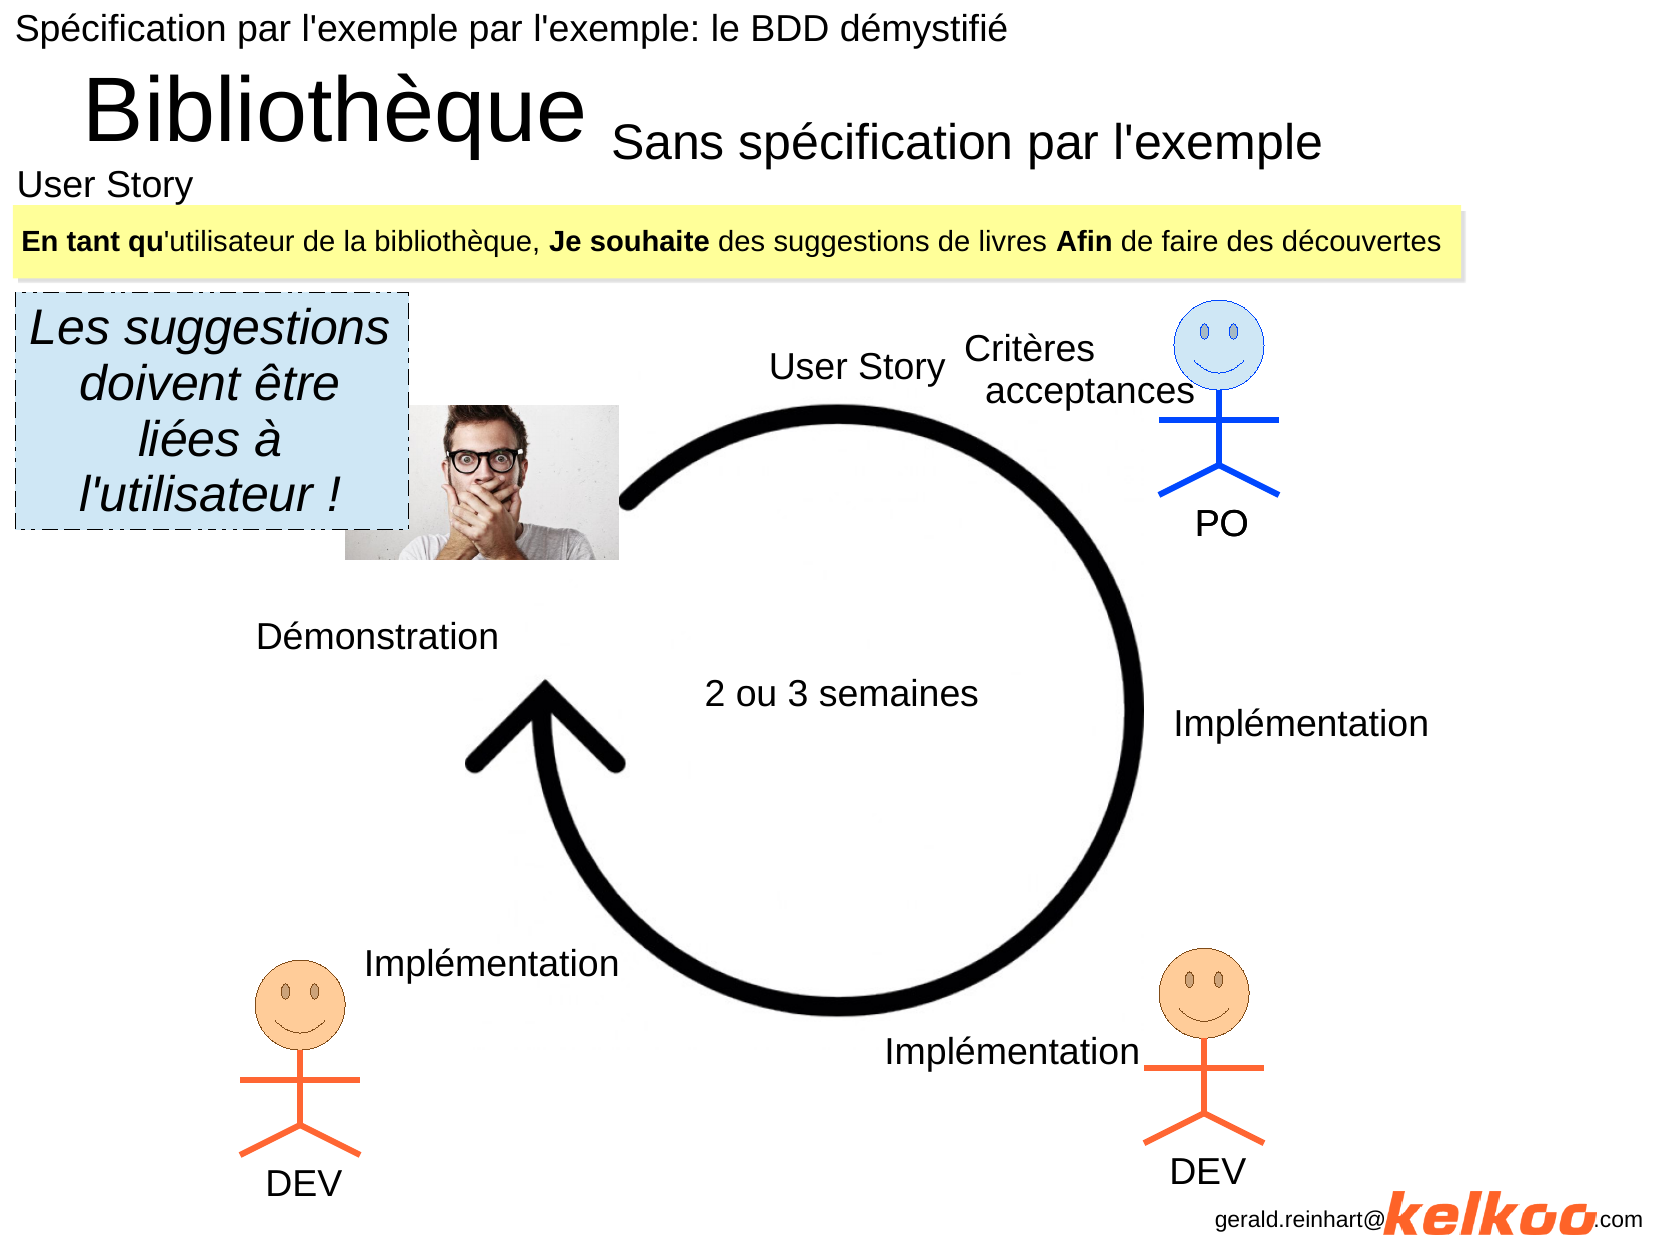

Spécification par l'exemple par l'exemple: le BDD démystifié
Bibliothèque
Sans spécification par l'exemple
User Story
 En tant qu'utilisateur de la bibliothèque, Je souhaite des suggestions de livres Afin de faire des découvertes
Les suggestions doivent être liées à l'utilisateur !
 PO
 PO
Critères
 acceptances
User Story
Démonstration
2 ou 3 semaines
Implémentation
Implémentation
 DEV
 DEV
Implémentation
 gerald.reinhart@ .com